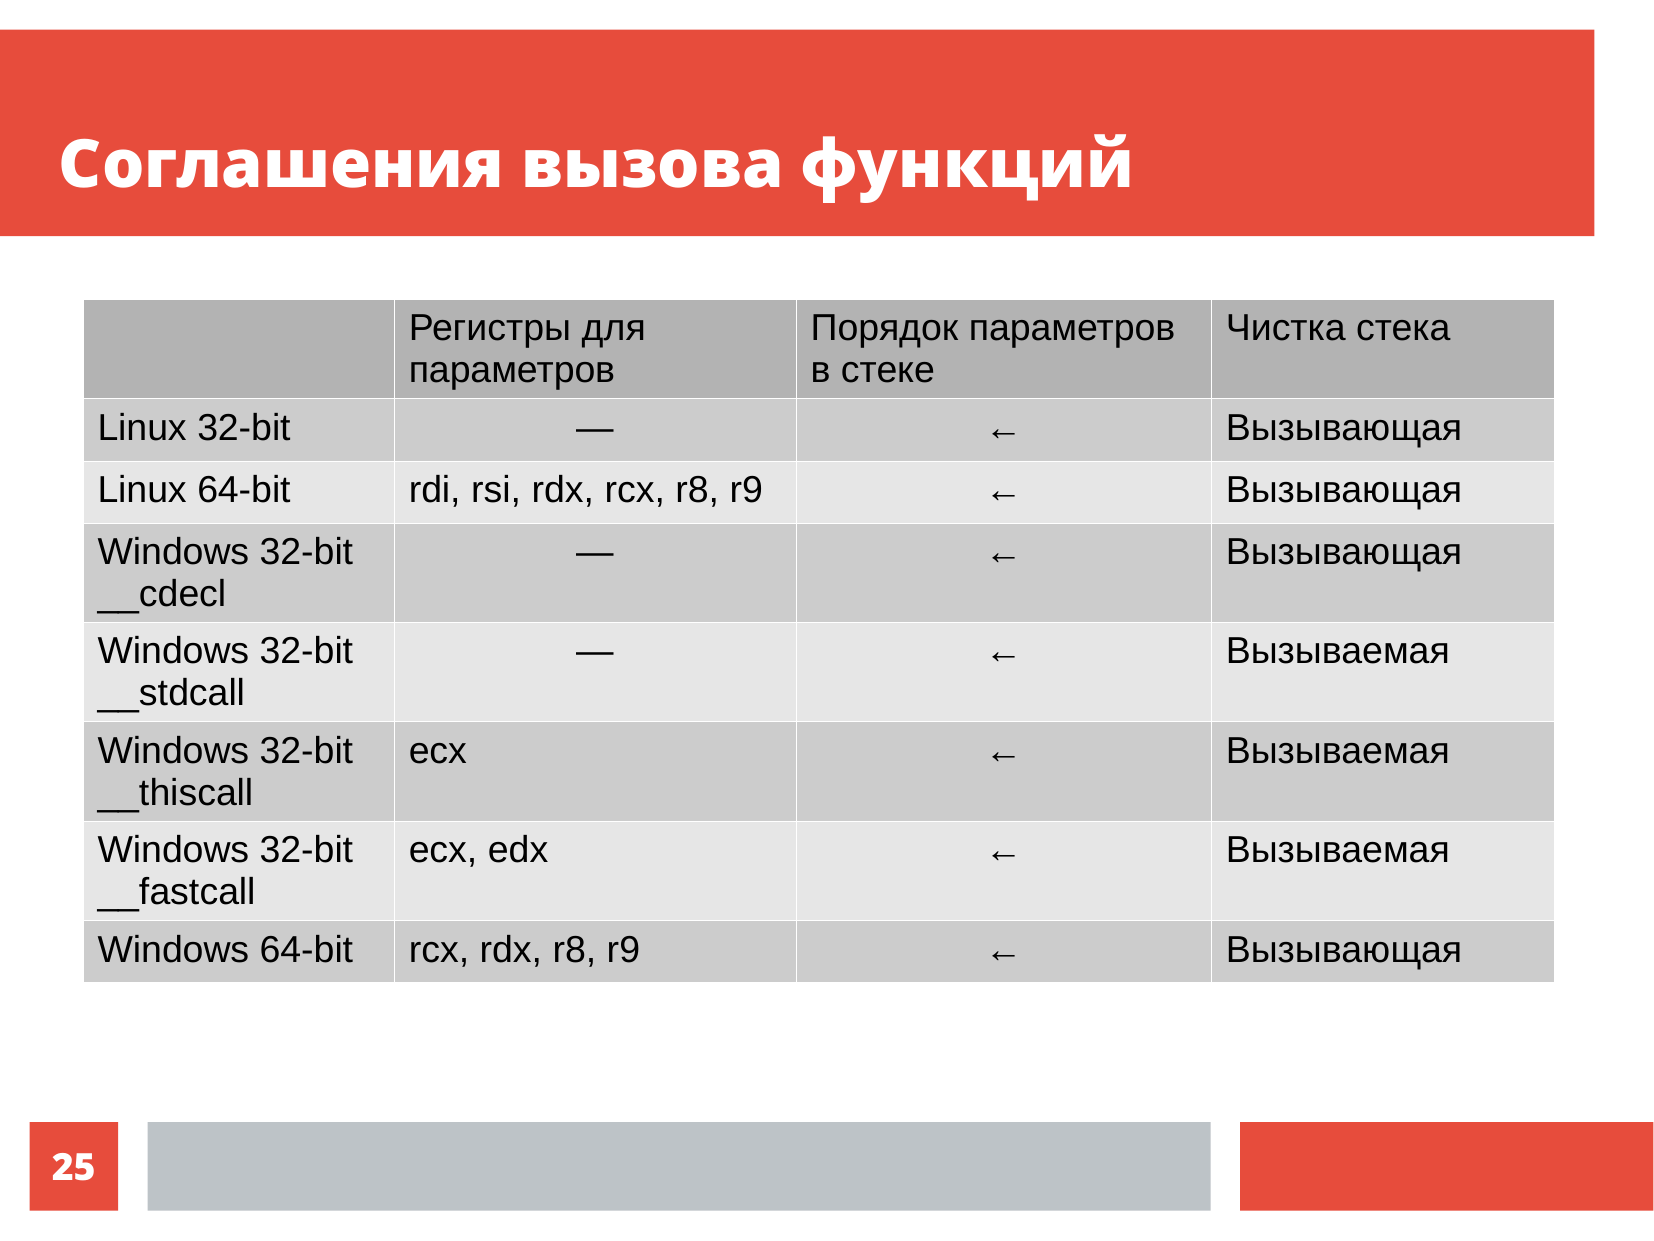

# Соглашения вызова функций
| | Регистры для параметров | Порядок параметров в стеке | Чистка стека |
| --- | --- | --- | --- |
| Linux 32-bit | — | ← | Вызывающая |
| Linux 64-bit | rdi, rsi, rdx, rcx, r8, r9 | ← | Вызывающая |
| Windows 32-bit \_\_cdecl | — | ← | Вызывающая |
| Windows 32-bit \_\_stdcall | — | ← | Вызываемая |
| Windows 32-bit \_\_thiscall | ecx | ← | Вызываемая |
| Windows 32-bit \_\_fastcall | ecx, edx | ← | Вызываемая |
| Windows 64-bit | rcx, rdx, r8, r9 | ← | Вызывающая |
25